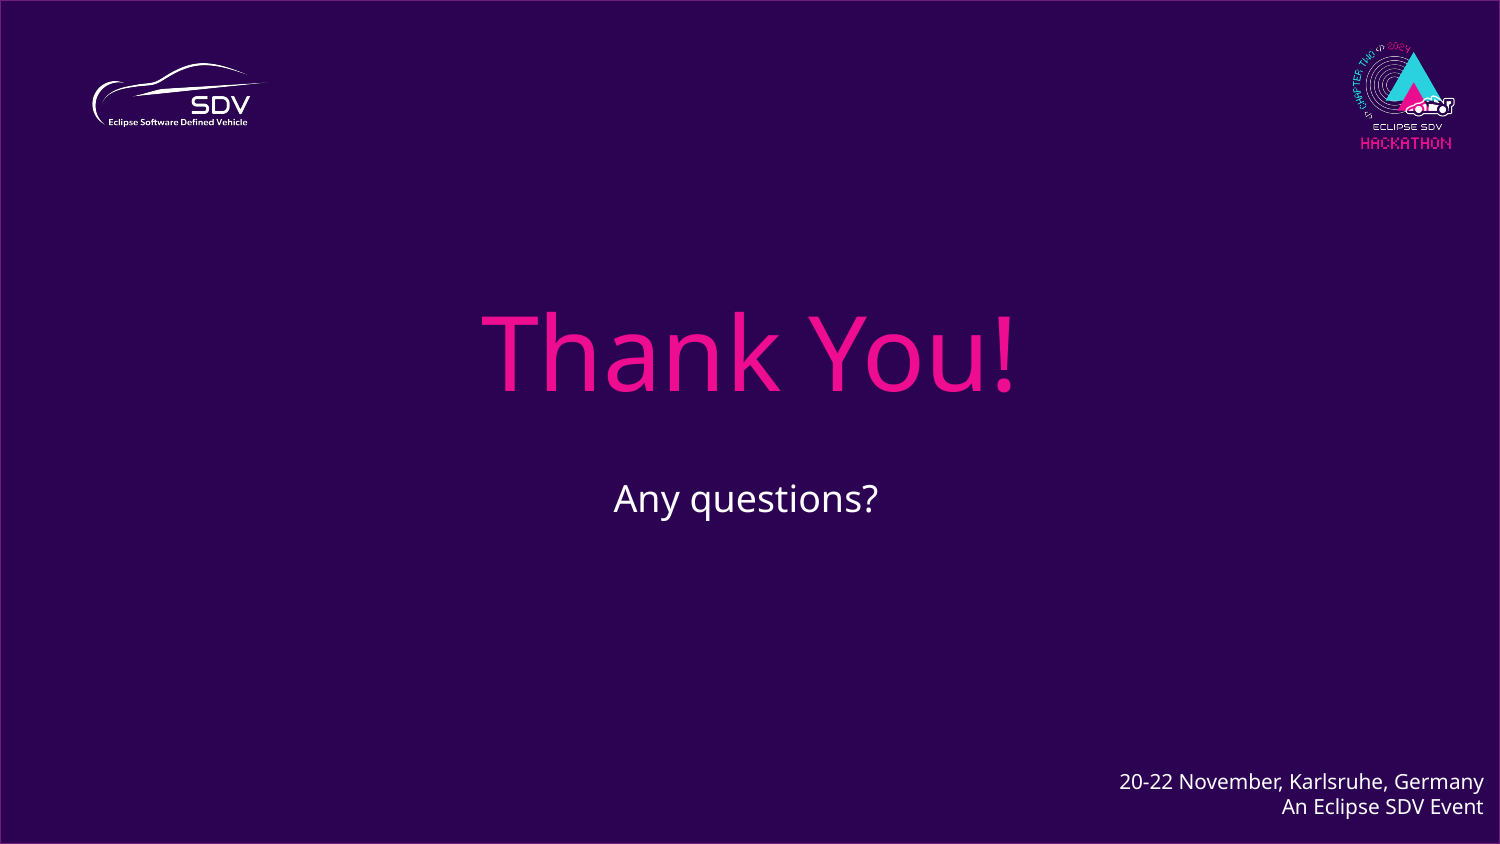

Thank You!
Any questions?
20-22 November, Karlsruhe, Germany
An Eclipse SDV Event